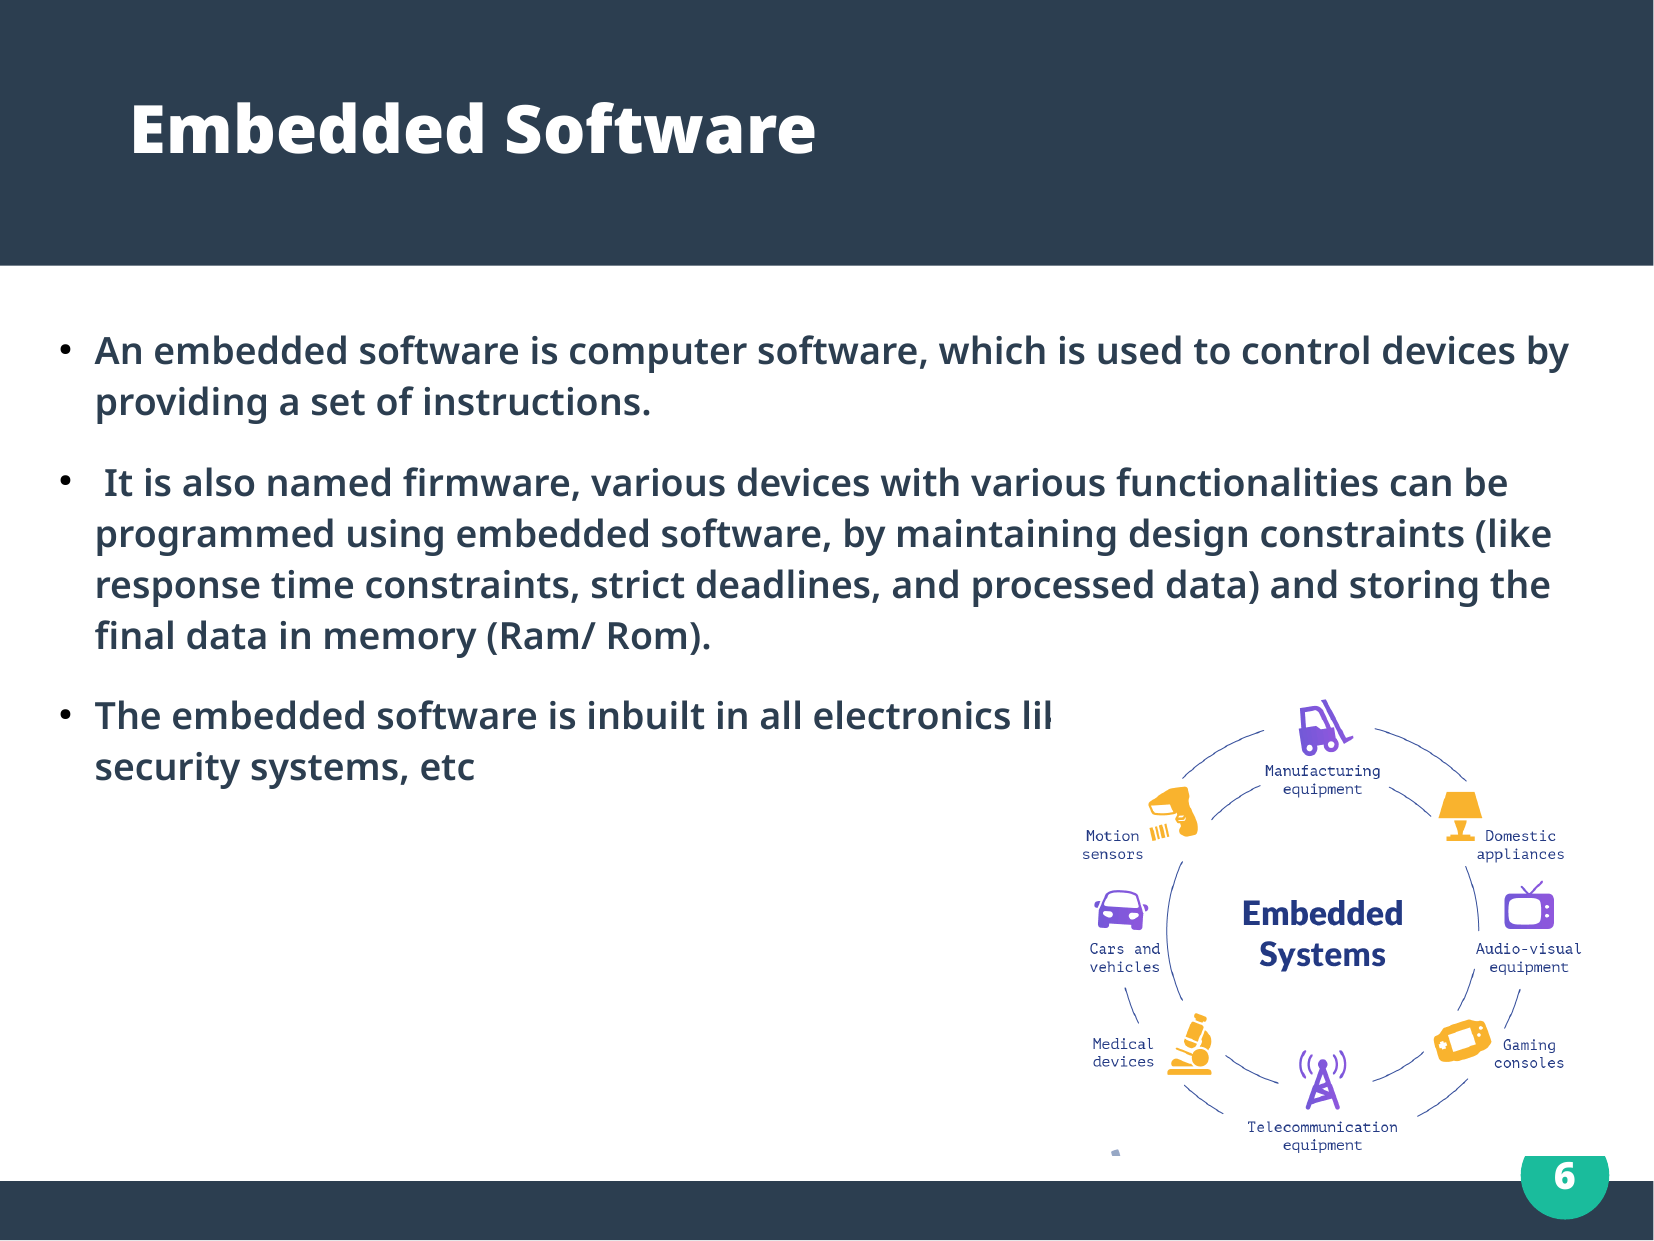

# Embedded Software
An embedded software is computer software, which is used to control devices by providing a set of instructions.
 It is also named firmware, various devices with various functionalities can be programmed using embedded software, by maintaining design constraints (like response time constraints, strict deadlines, and processed data) and storing the final data in memory (Ram/ Rom).
The embedded software is inbuilt in all electronics like cars, telephones, robots, security systems, etc
6